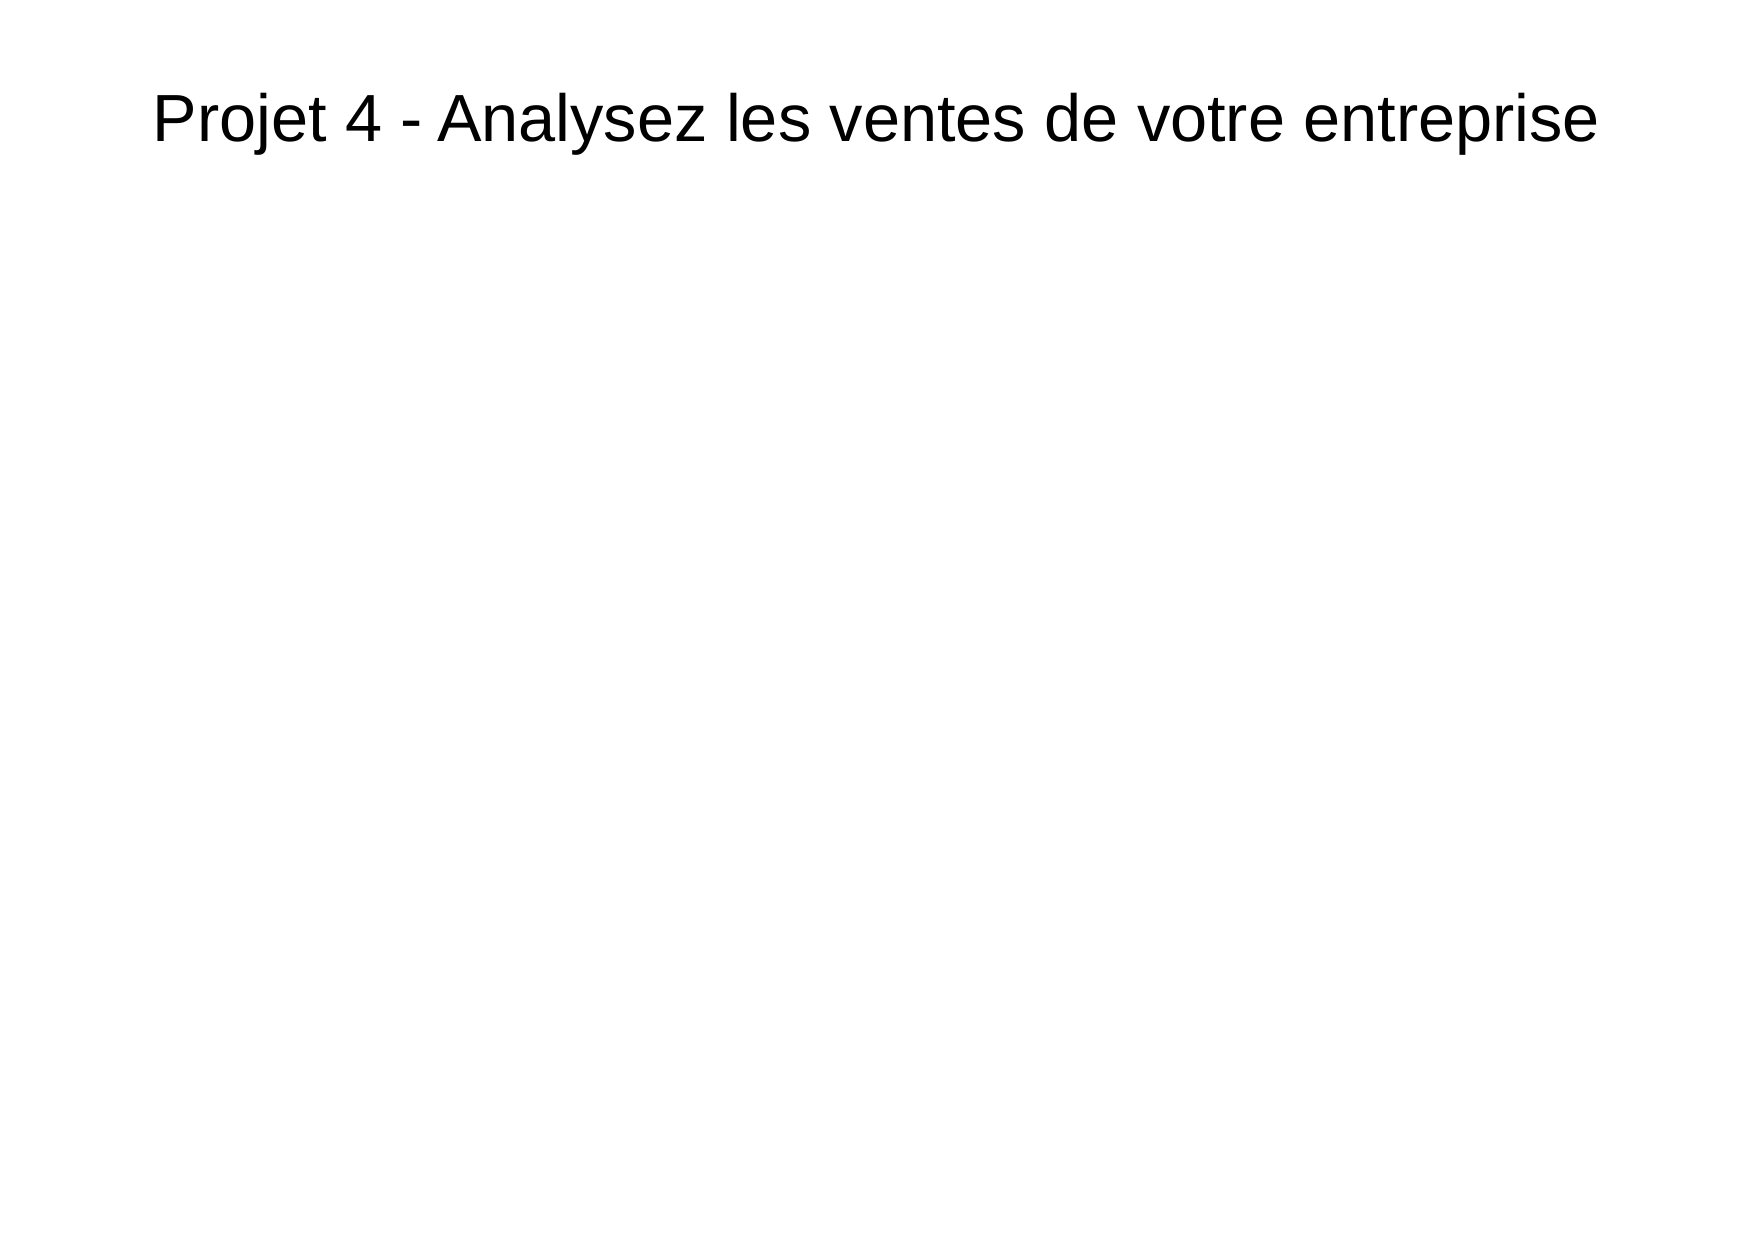

# Projet 4 - Analysez les ventes de votre entreprise